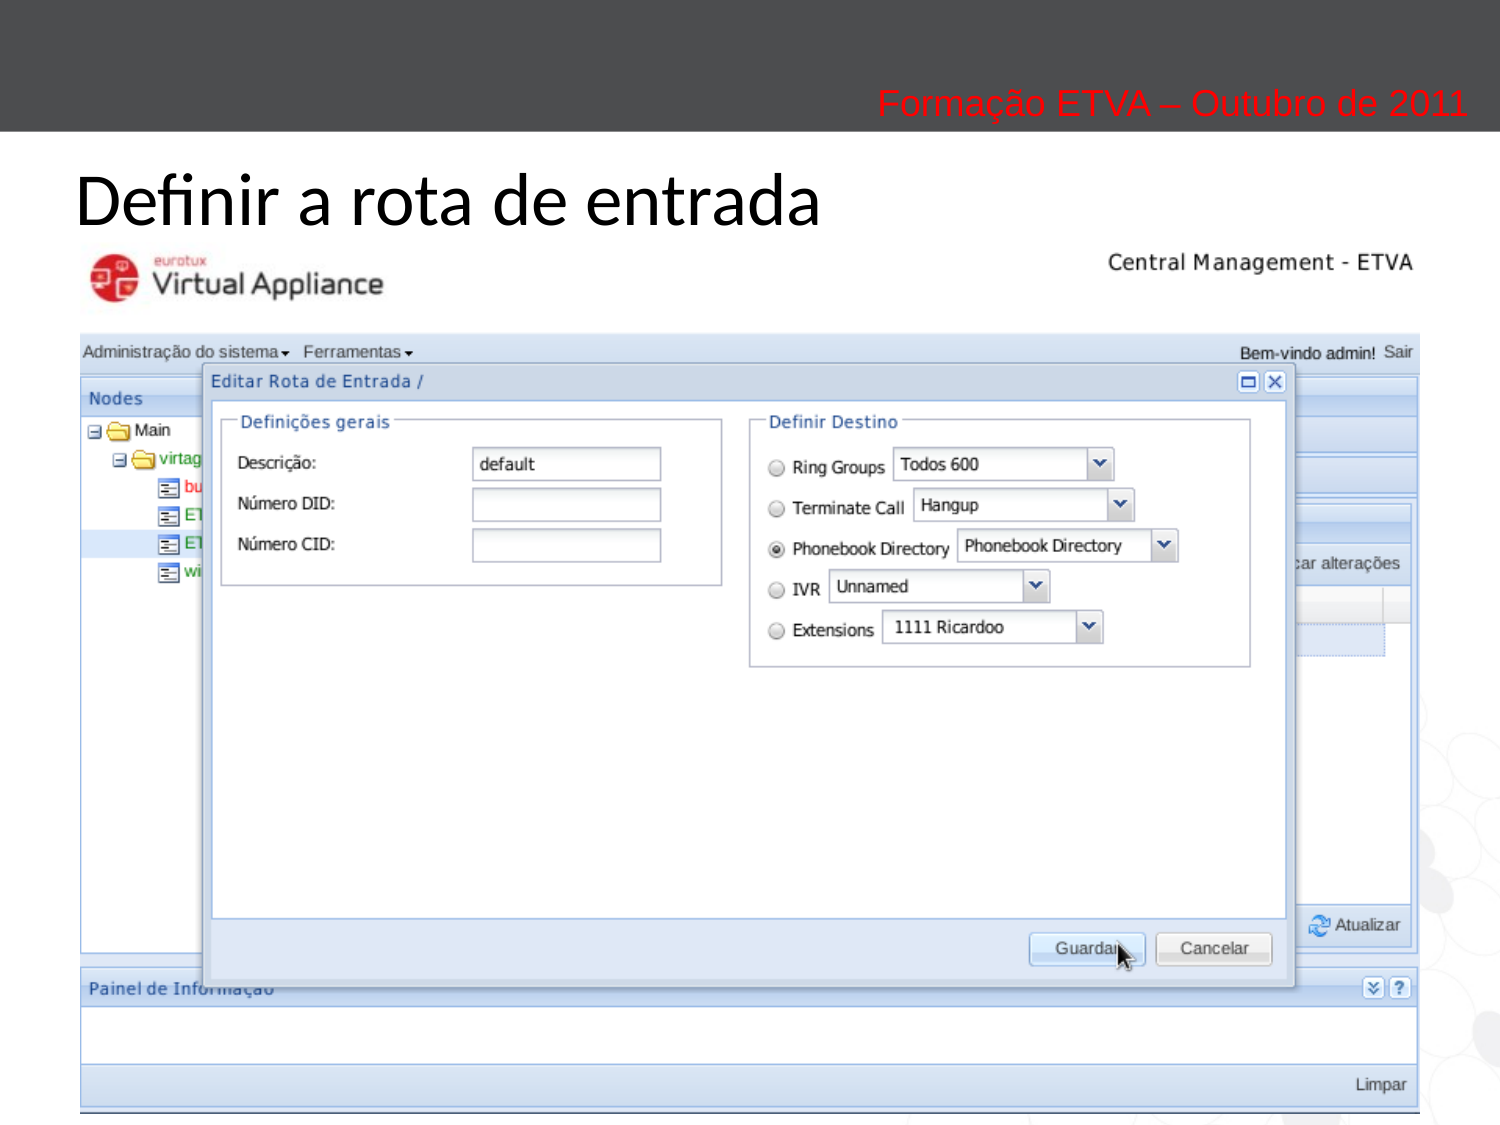

# Definir a rota de entrada
16